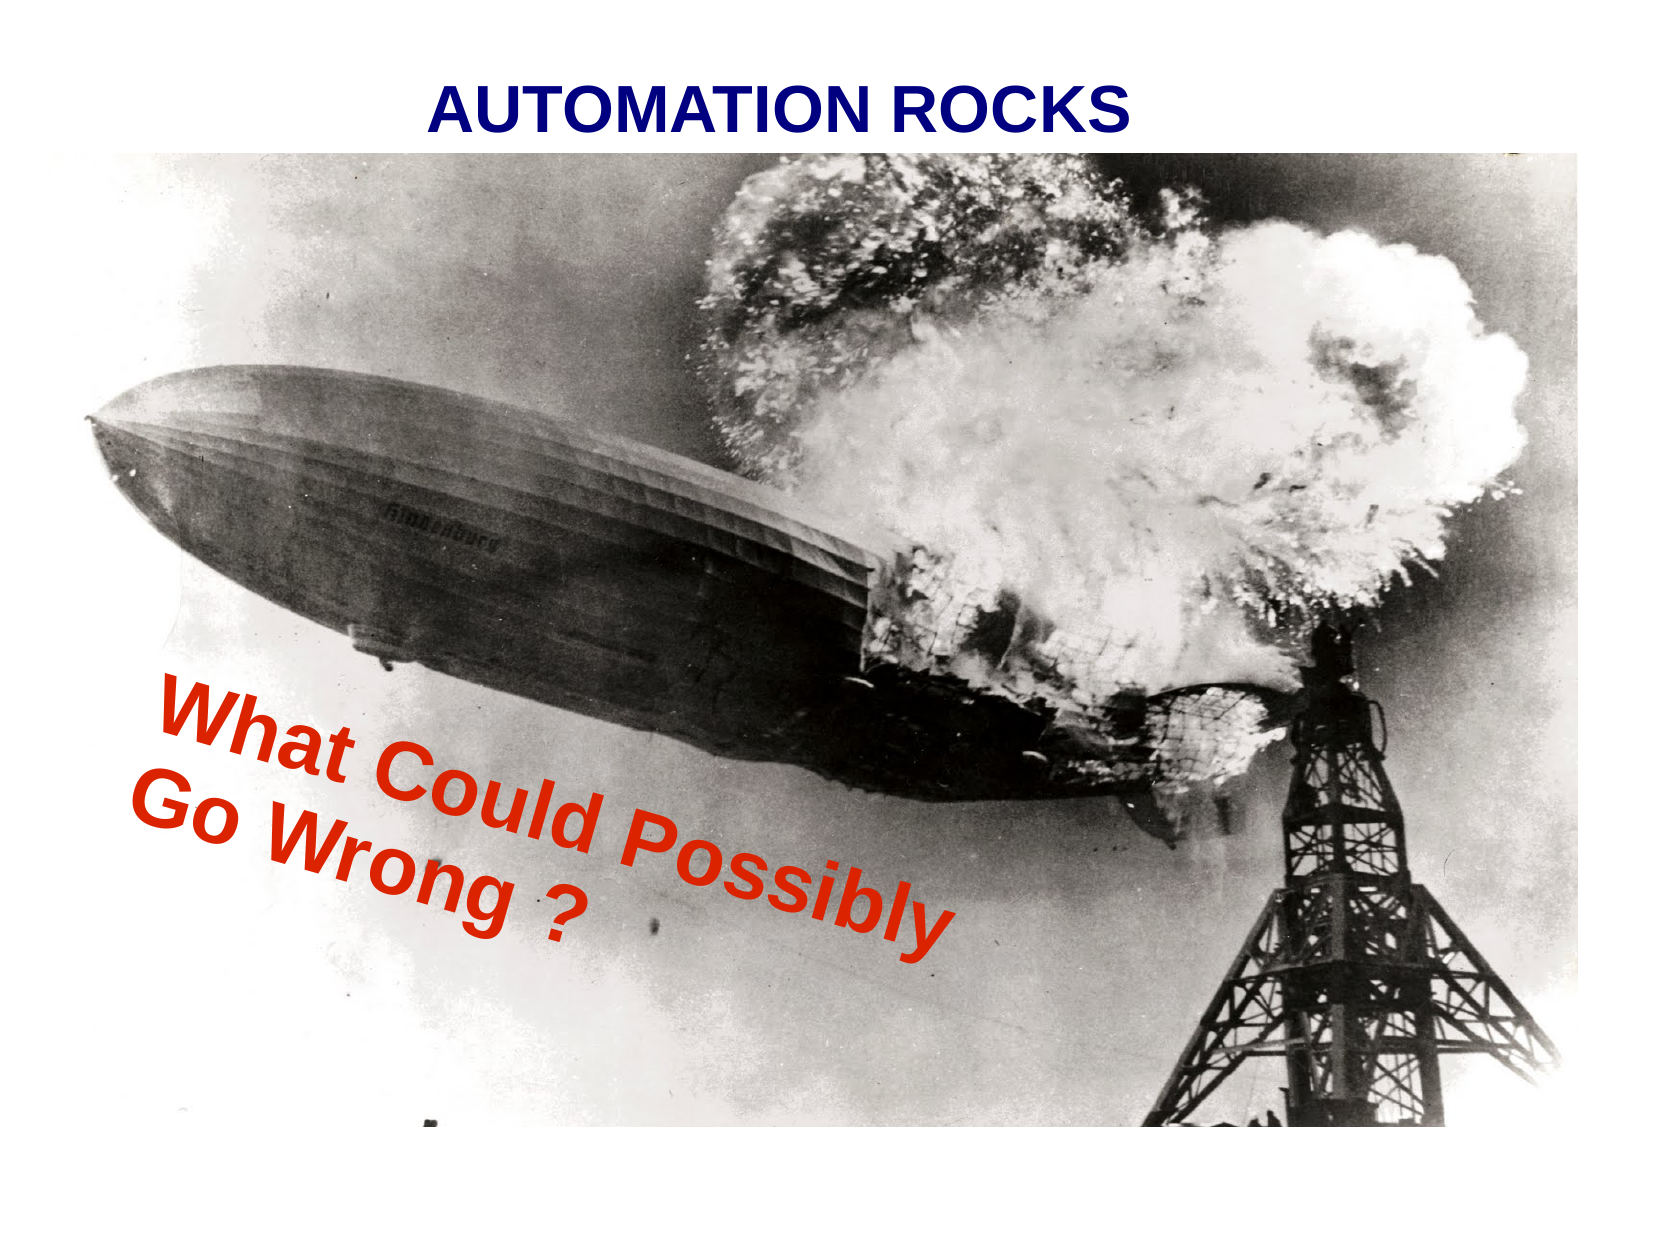

# AUTOMATION ROCKS
What Could Possibly Go Wrong ?